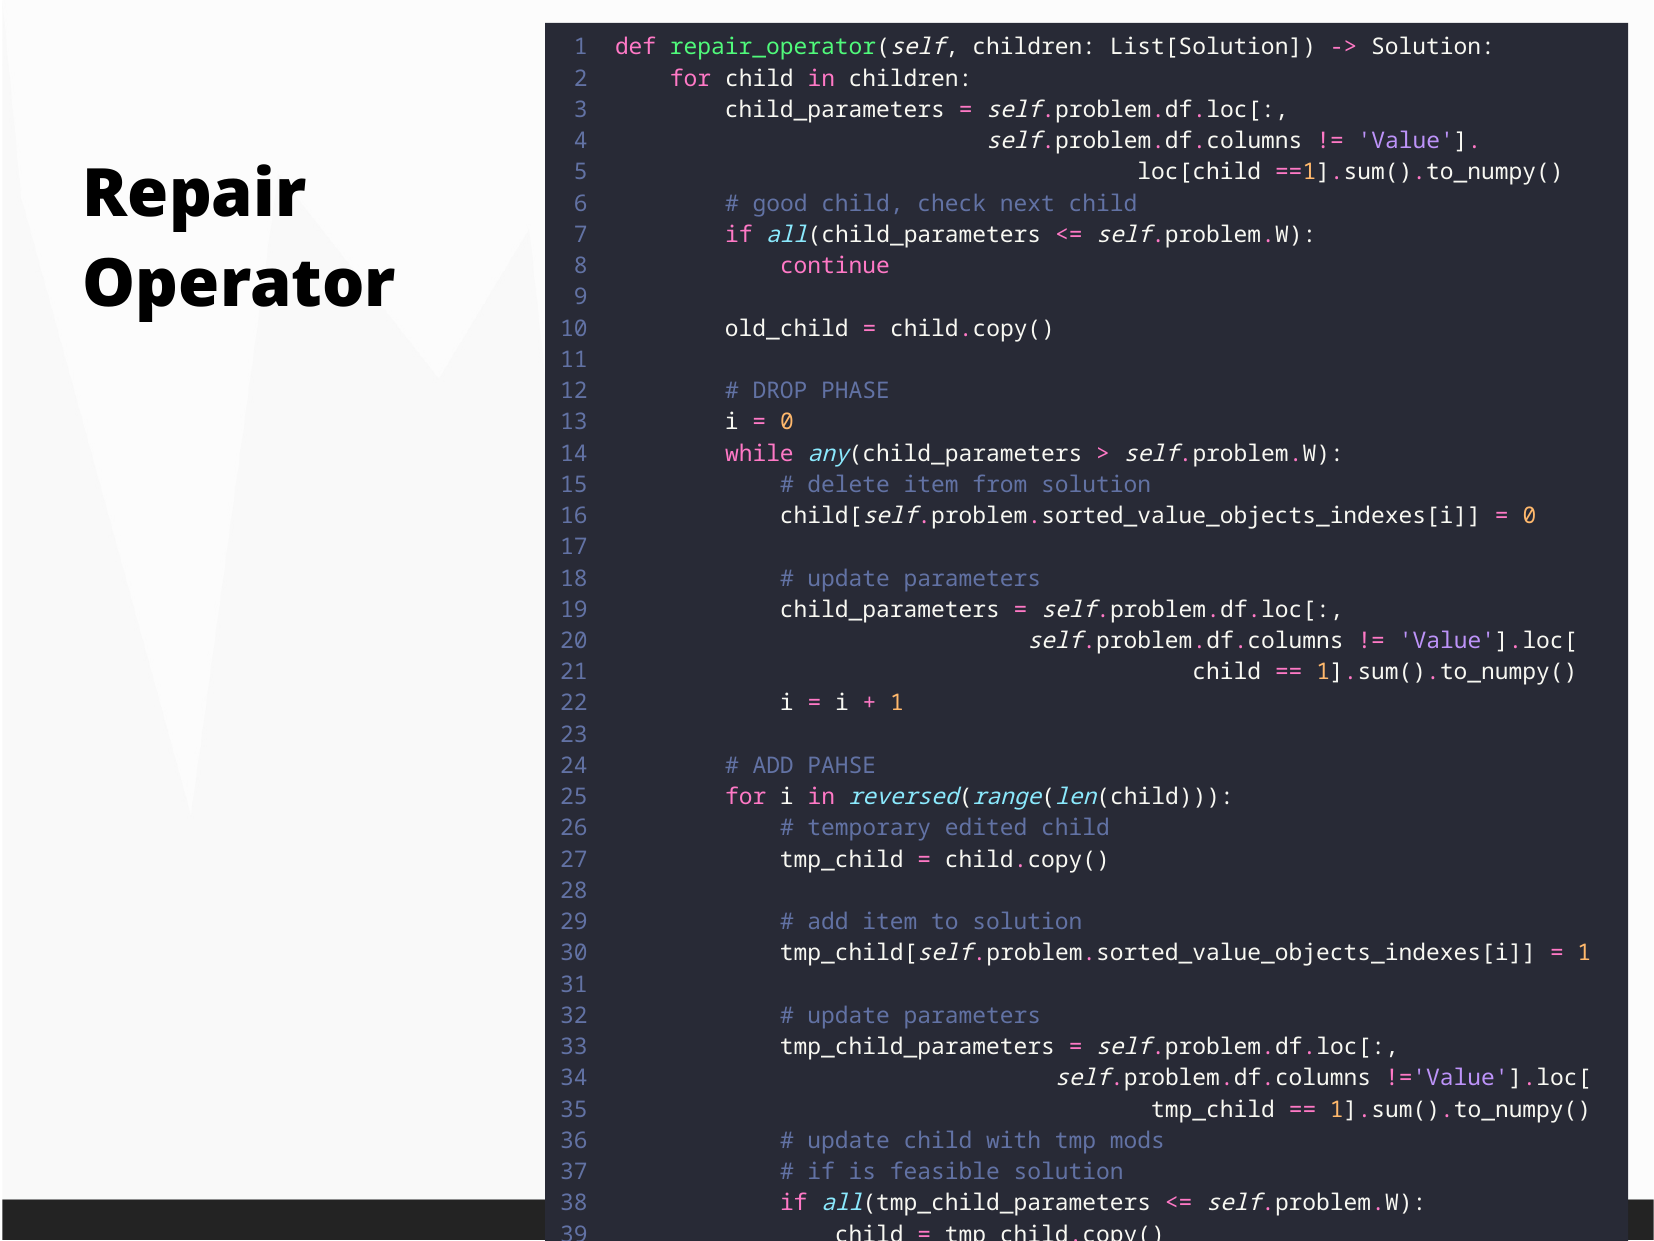

1 def repair_operator(self, children: List[Solution]) -> Solution:
 2 for child in children:
 3 child_parameters = self.problem.df.loc[:,
 4 self.problem.df.columns != 'Value'].
 5 loc[child ==1].sum().to_numpy()
 6 # good child, check next child
 7 if all(child_parameters <= self.problem.W):
 8 continue
 9
10 old_child = child.copy()
11
12 # DROP PHASE
13 i = 0
14 while any(child_parameters > self.problem.W):
15 # delete item from solution
16 child[self.problem.sorted_value_objects_indexes[i]] = 0
17
18 # update parameters
19 child_parameters = self.problem.df.loc[:,
20 self.problem.df.columns != 'Value'].loc[
21 child == 1].sum().to_numpy()
22 i = i + 1
23
24 # ADD PAHSE
25 for i in reversed(range(len(child))):
26 # temporary edited child
27 tmp_child = child.copy()
28
29 # add item to solution
30 tmp_child[self.problem.sorted_value_objects_indexes[i]] = 1
31
32 # update parameters
33 tmp_child_parameters = self.problem.df.loc[:,
34 self.problem.df.columns !='Value'].loc[
35 tmp_child == 1].sum().to_numpy()
36 # update child with tmp mods
37 # if is feasible solution
38 if all(tmp_child_parameters <= self.problem.W):
39 child = tmp_child.copy()
40 child_parameters = tmp_child_parameters
41
# Repair Operator